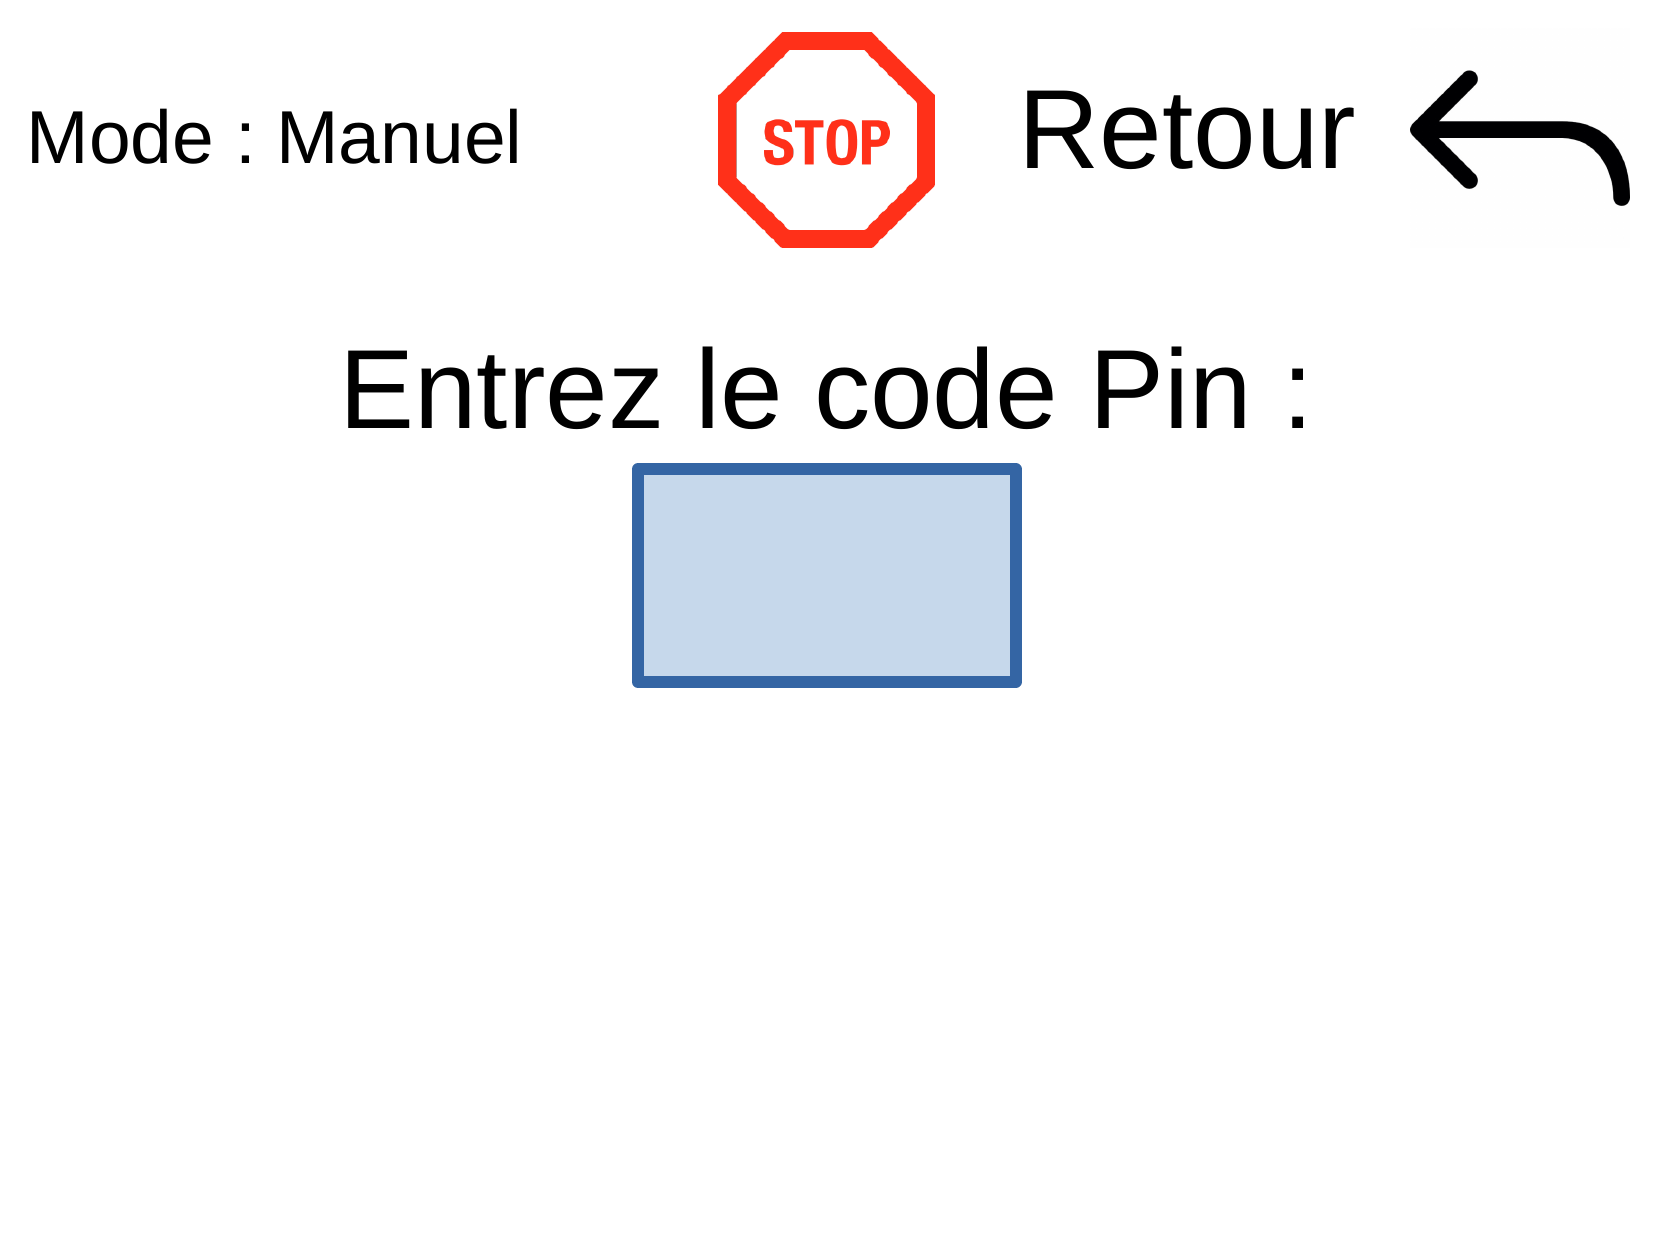

Retour
Mode : Manuel
Entrez le code Pin :